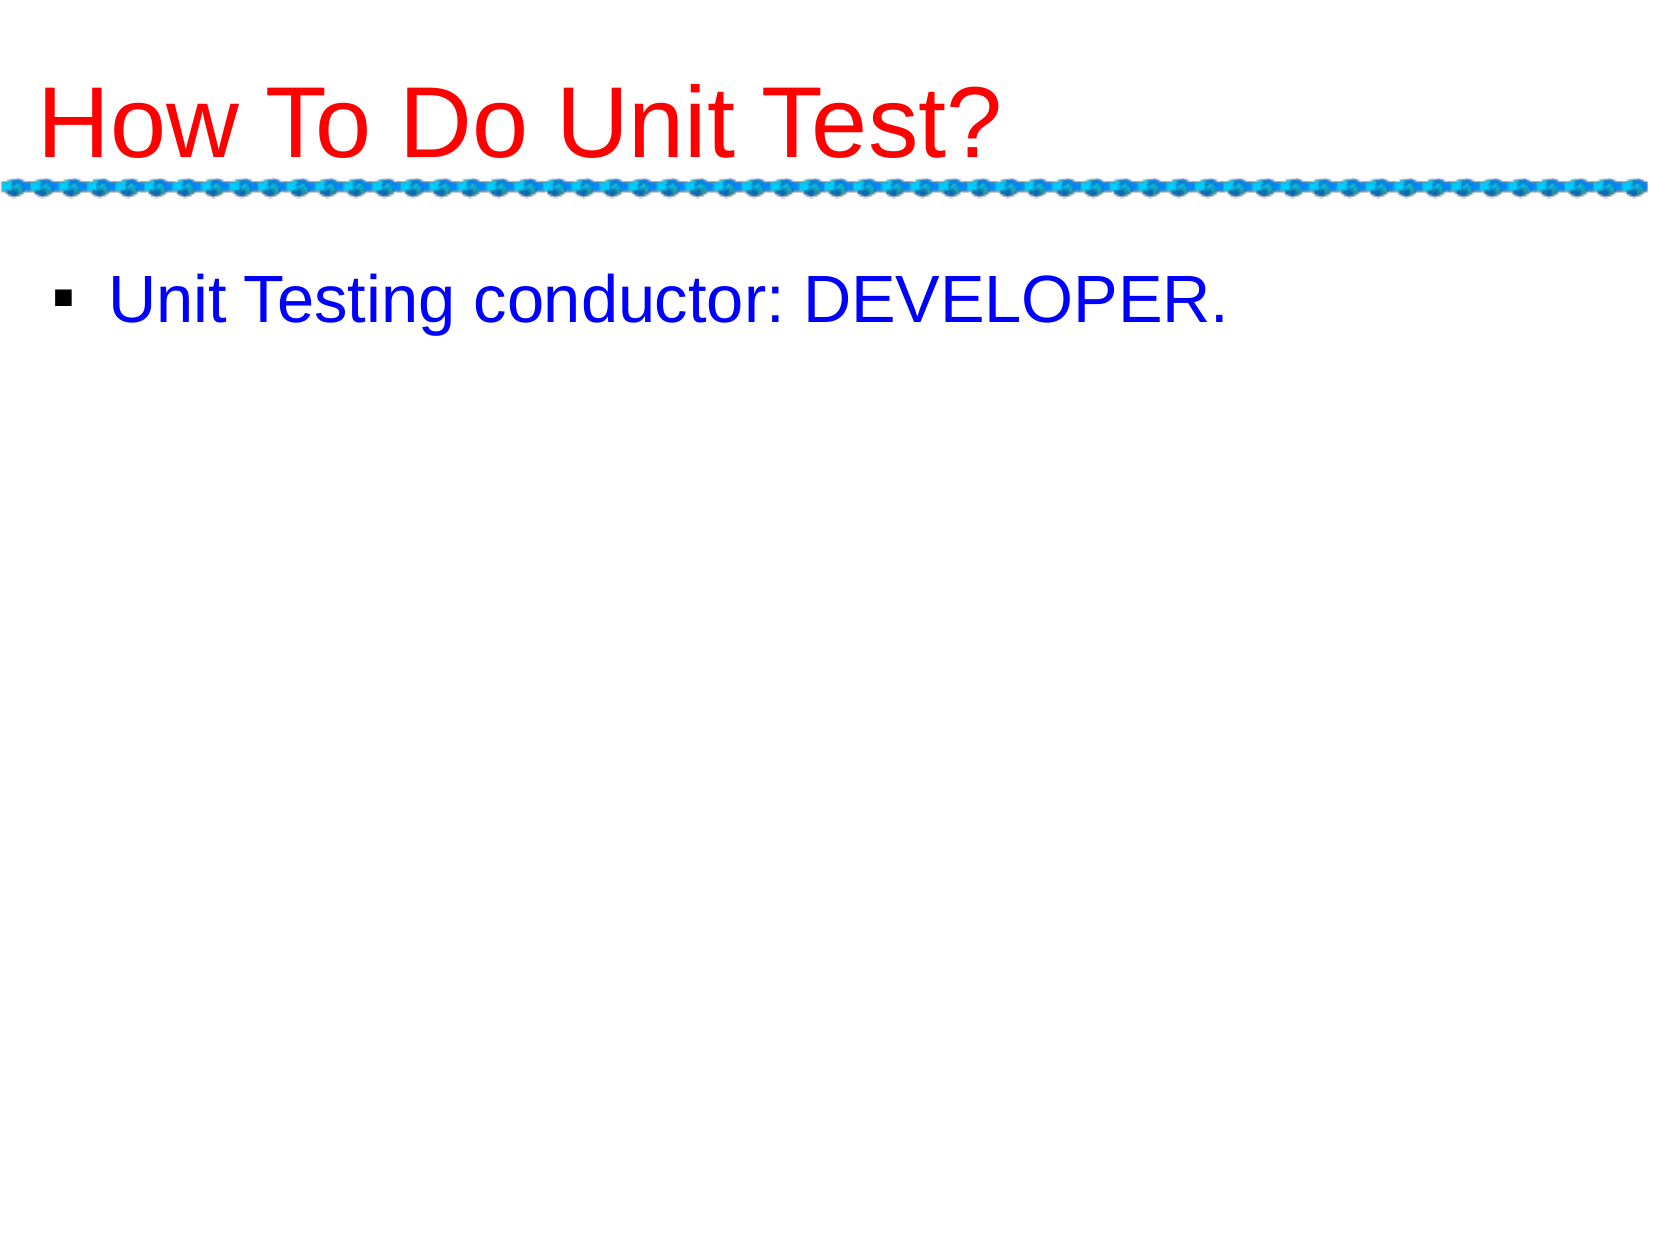

# How To Do Unit Test?
Unit Testing conductor: DEVELOPER.